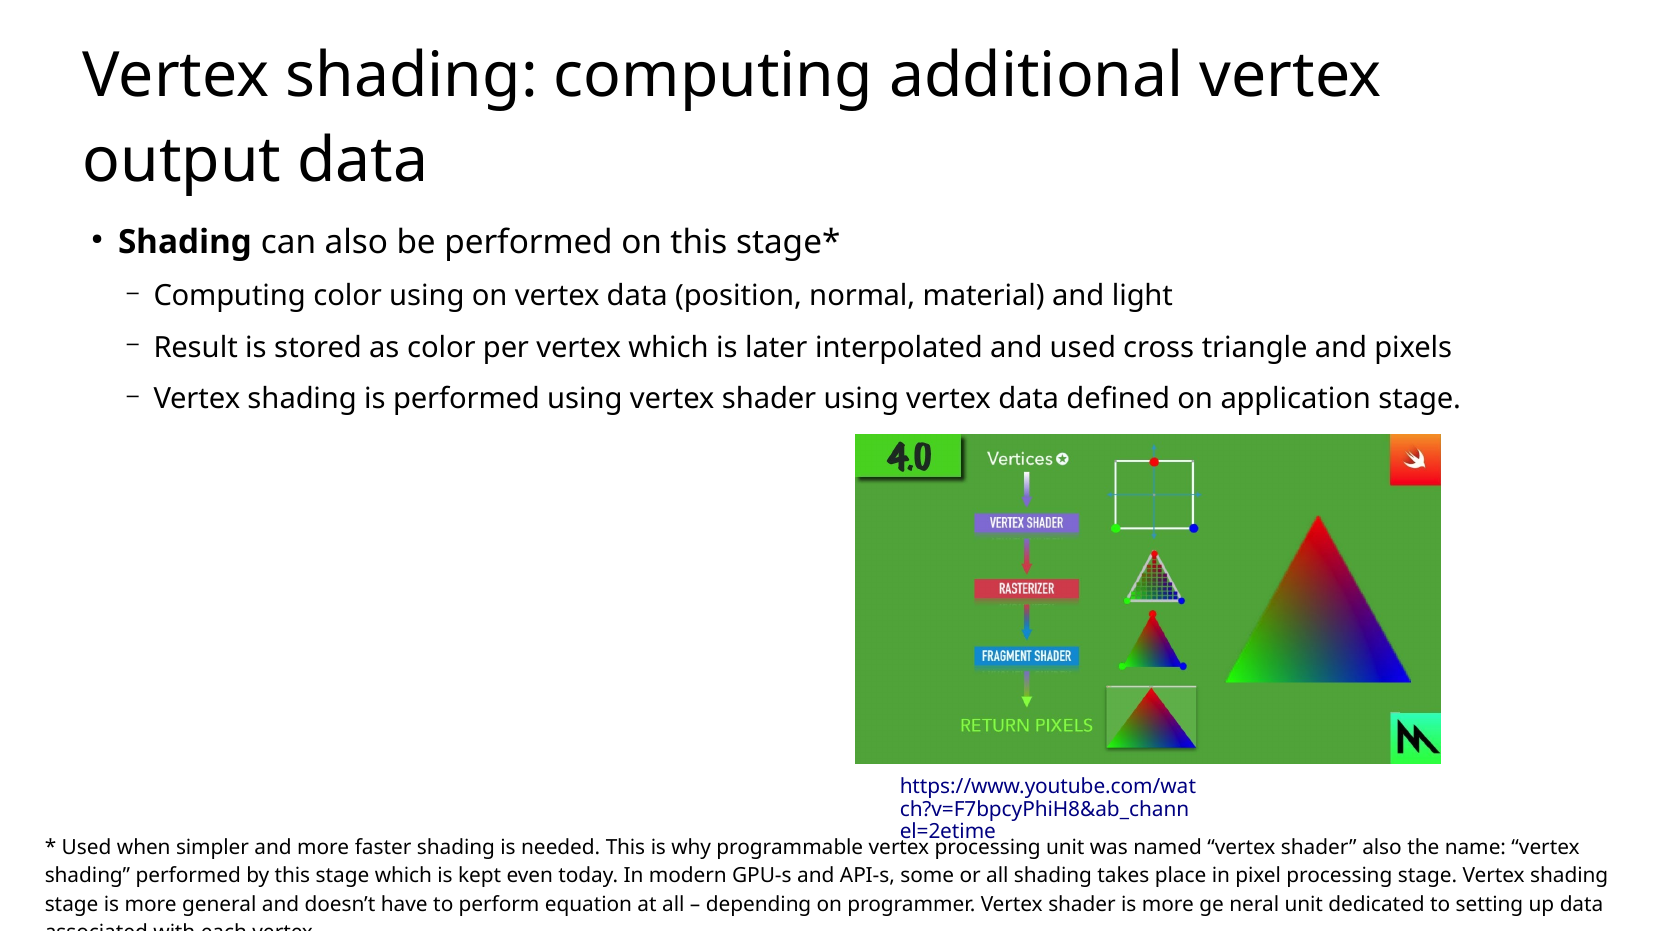

# Vertex shading: computing additional vertex output data
Shading can also be performed on this stage*
Computing color using on vertex data (position, normal, material) and light
Result is stored as color per vertex which is later interpolated and used cross triangle and pixels
Vertex shading is performed using vertex shader using vertex data defined on application stage.
https://www.youtube.com/watch?v=F7bpcyPhiH8&ab_channel=2etime
* Used when simpler and more faster shading is needed. This is why programmable vertex processing unit was named “vertex shader” also the name: “vertex shading” performed by this stage which is kept even today. In modern GPU-s and API-s, some or all shading takes place in pixel processing stage. Vertex shading stage is more general and doesn’t have to perform equation at all – depending on programmer. Vertex shader is more ge neral unit dedicated to setting up data associated with each vertex.